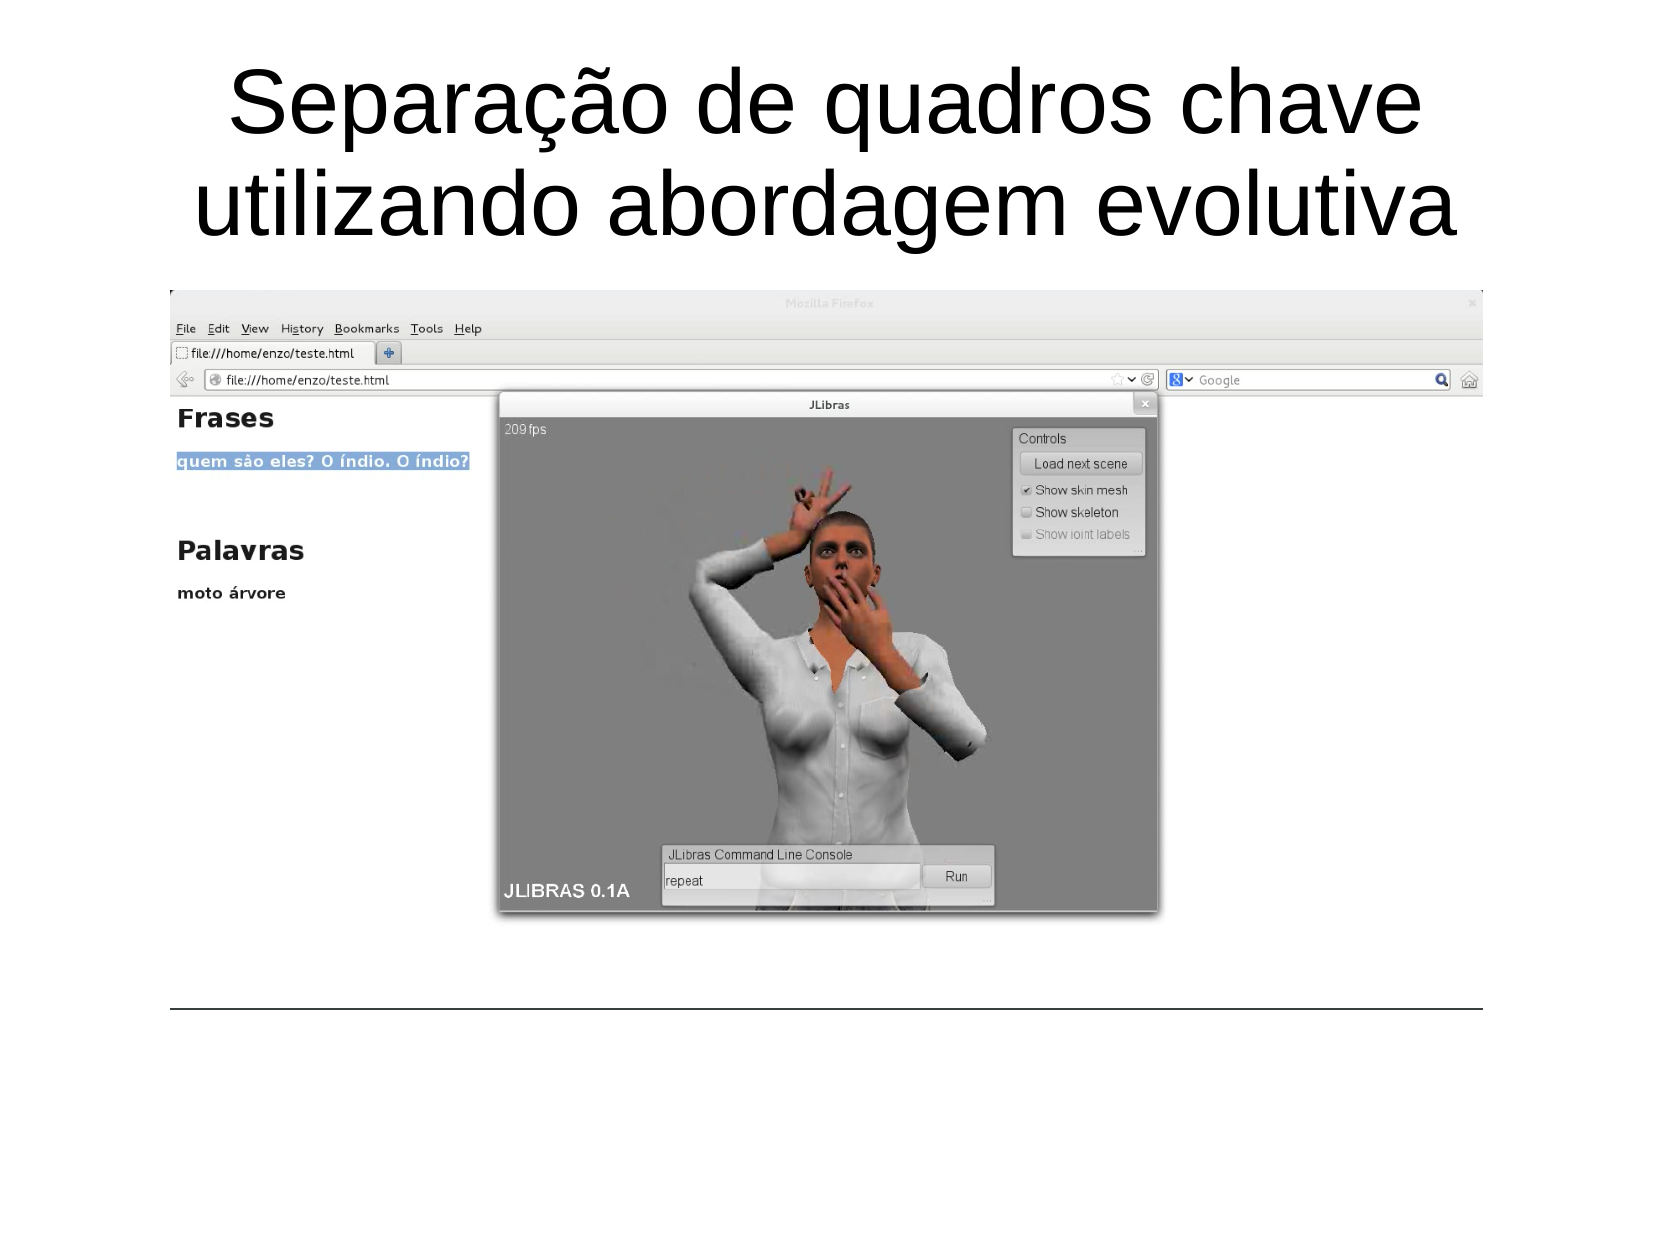

# Separação de quadros chave utilizando abordagem evolutiva